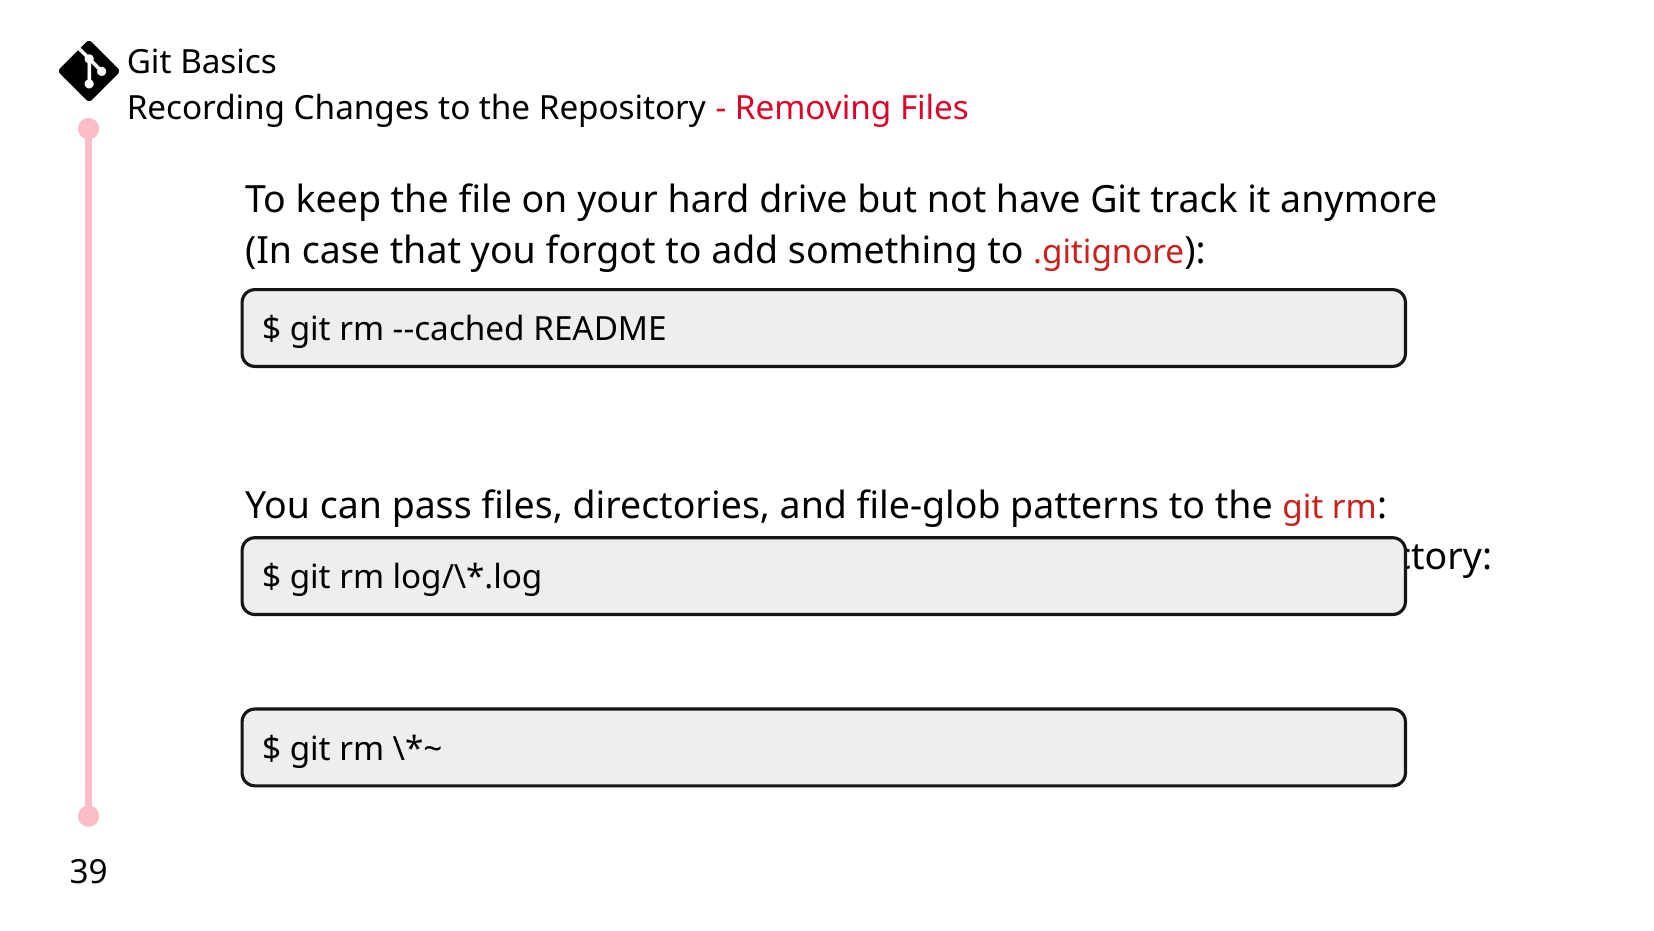

Git Basics
Recording Changes to the Repository - Removing Files
To keep the file on your hard drive but not have Git track it anymore
(In case that you forgot to add something to .gitignore):
You can pass files, directories, and file-glob patterns to the git rm:
This removes all files that have the .log extension in the log/ directory:
This command removes all files whoe names end with a ~:
$ git rm --cached README
$ git rm log/\*.log
$ git rm \*~
39